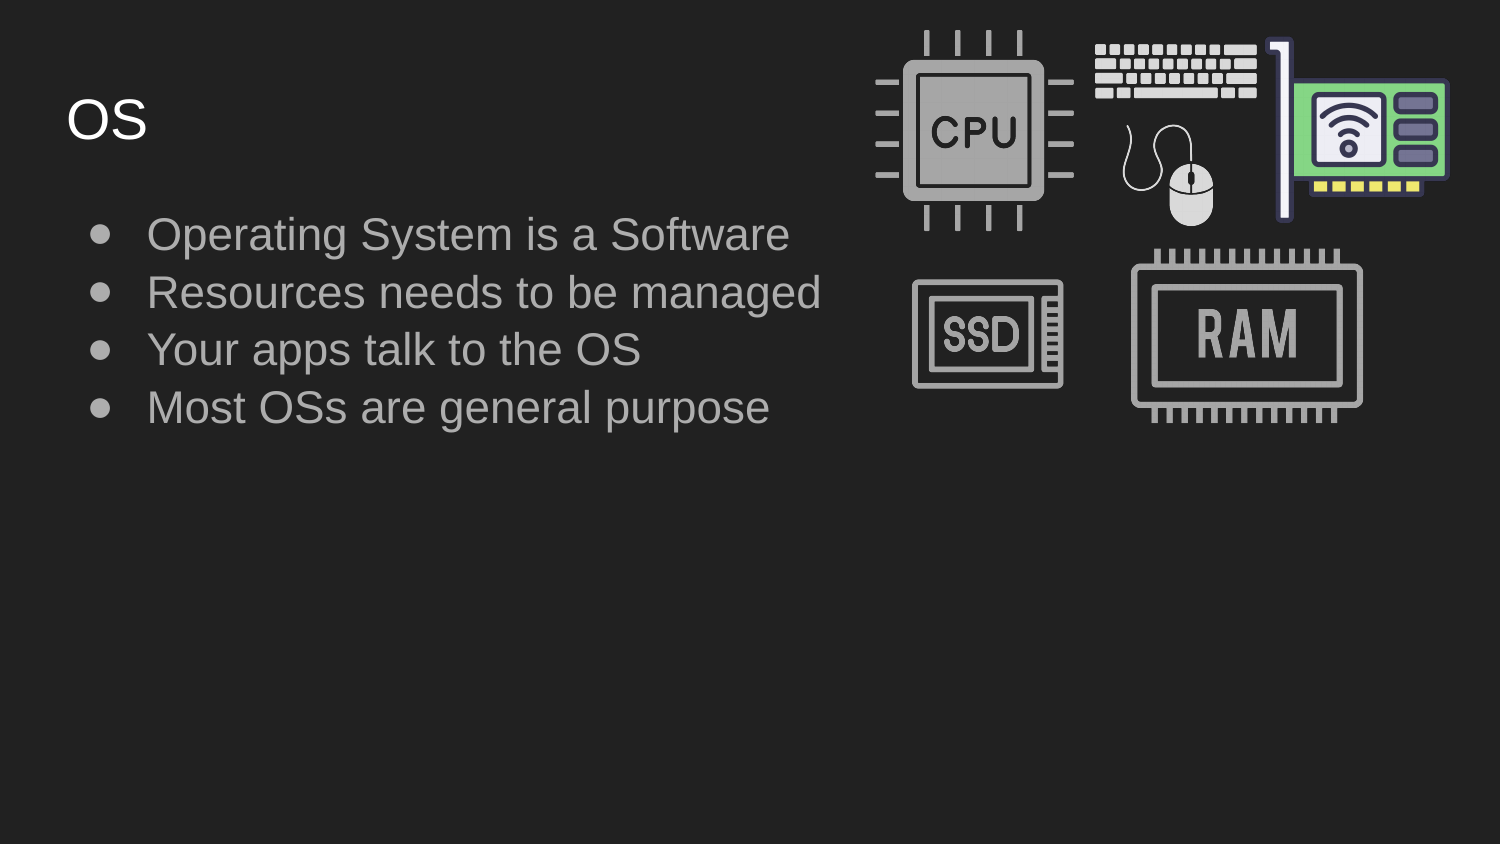

# OS
Operating System is a Software
Resources needs to be managed
Your apps talk to the OS
Most OSs are general purpose